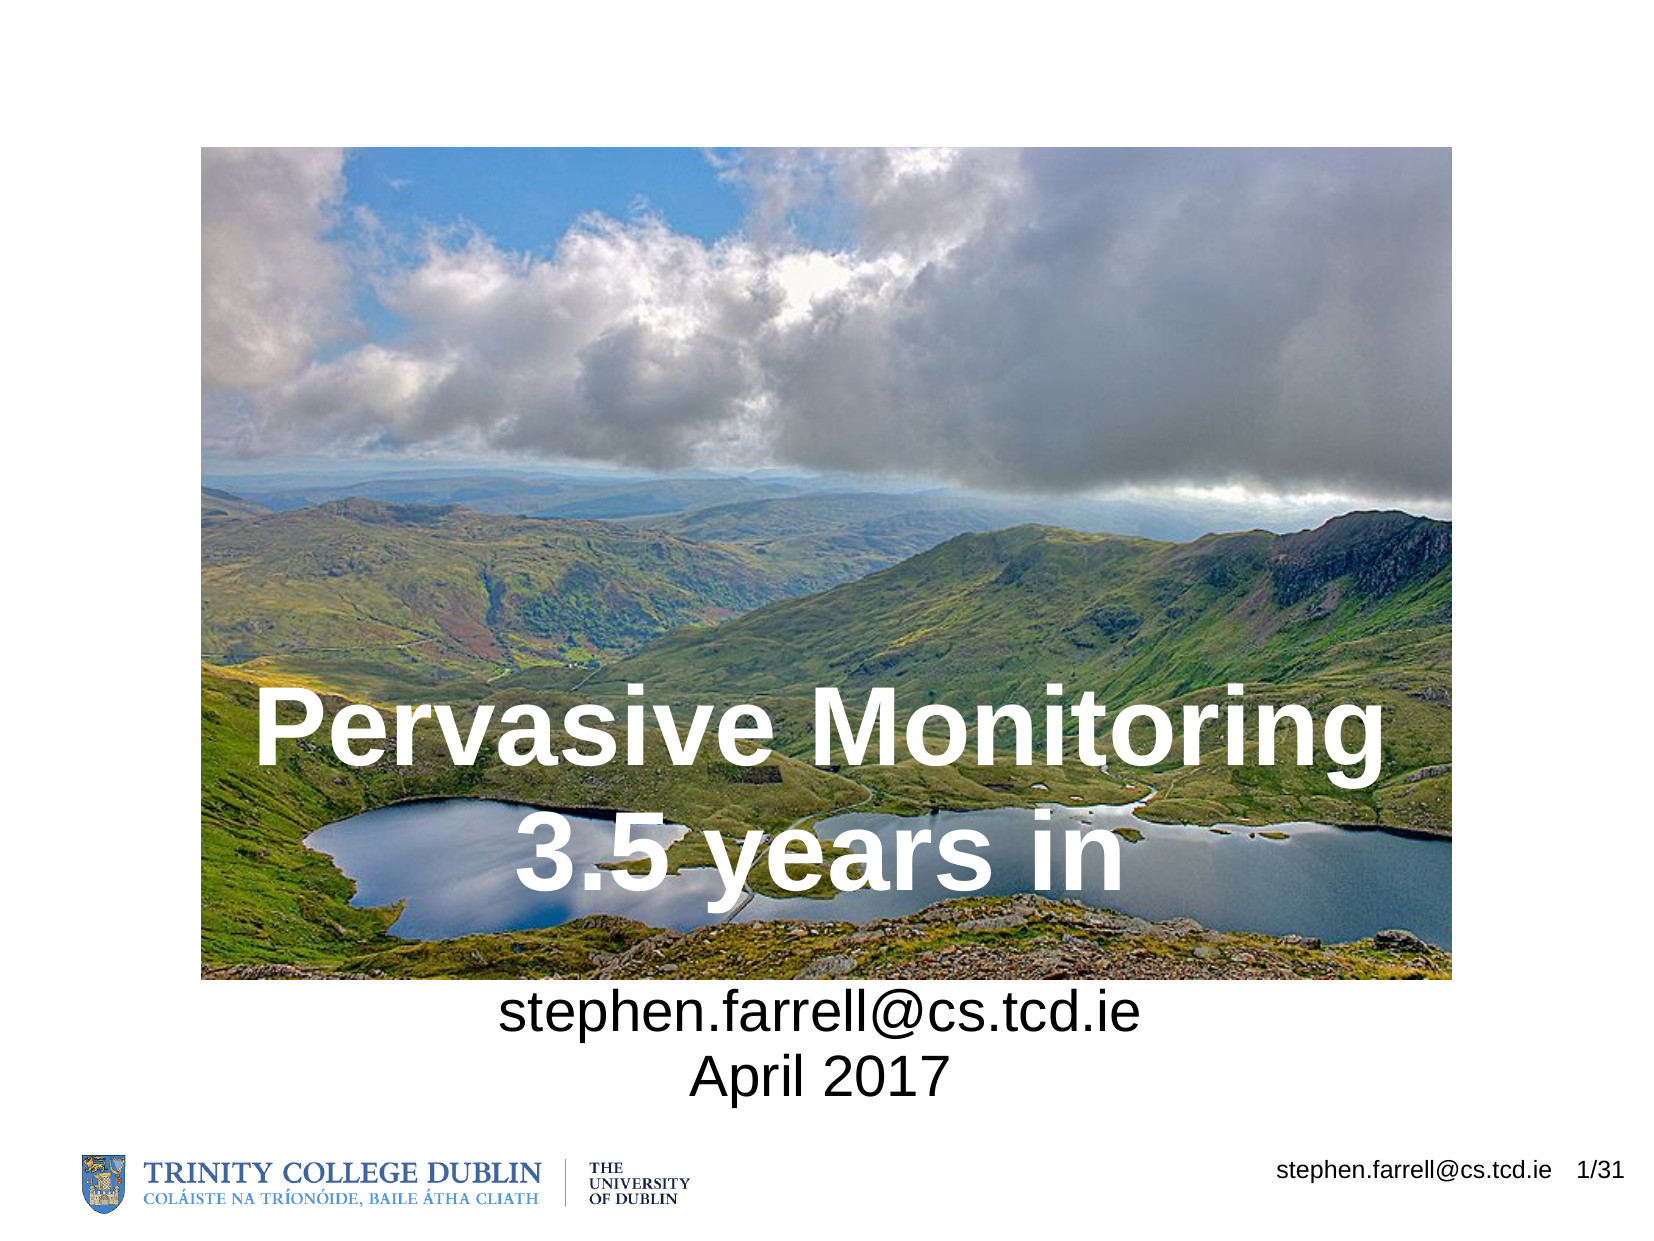

Pervasive Monitoring
3.5 years in
stephen.farrell@cs.tcd.ie
April 2017